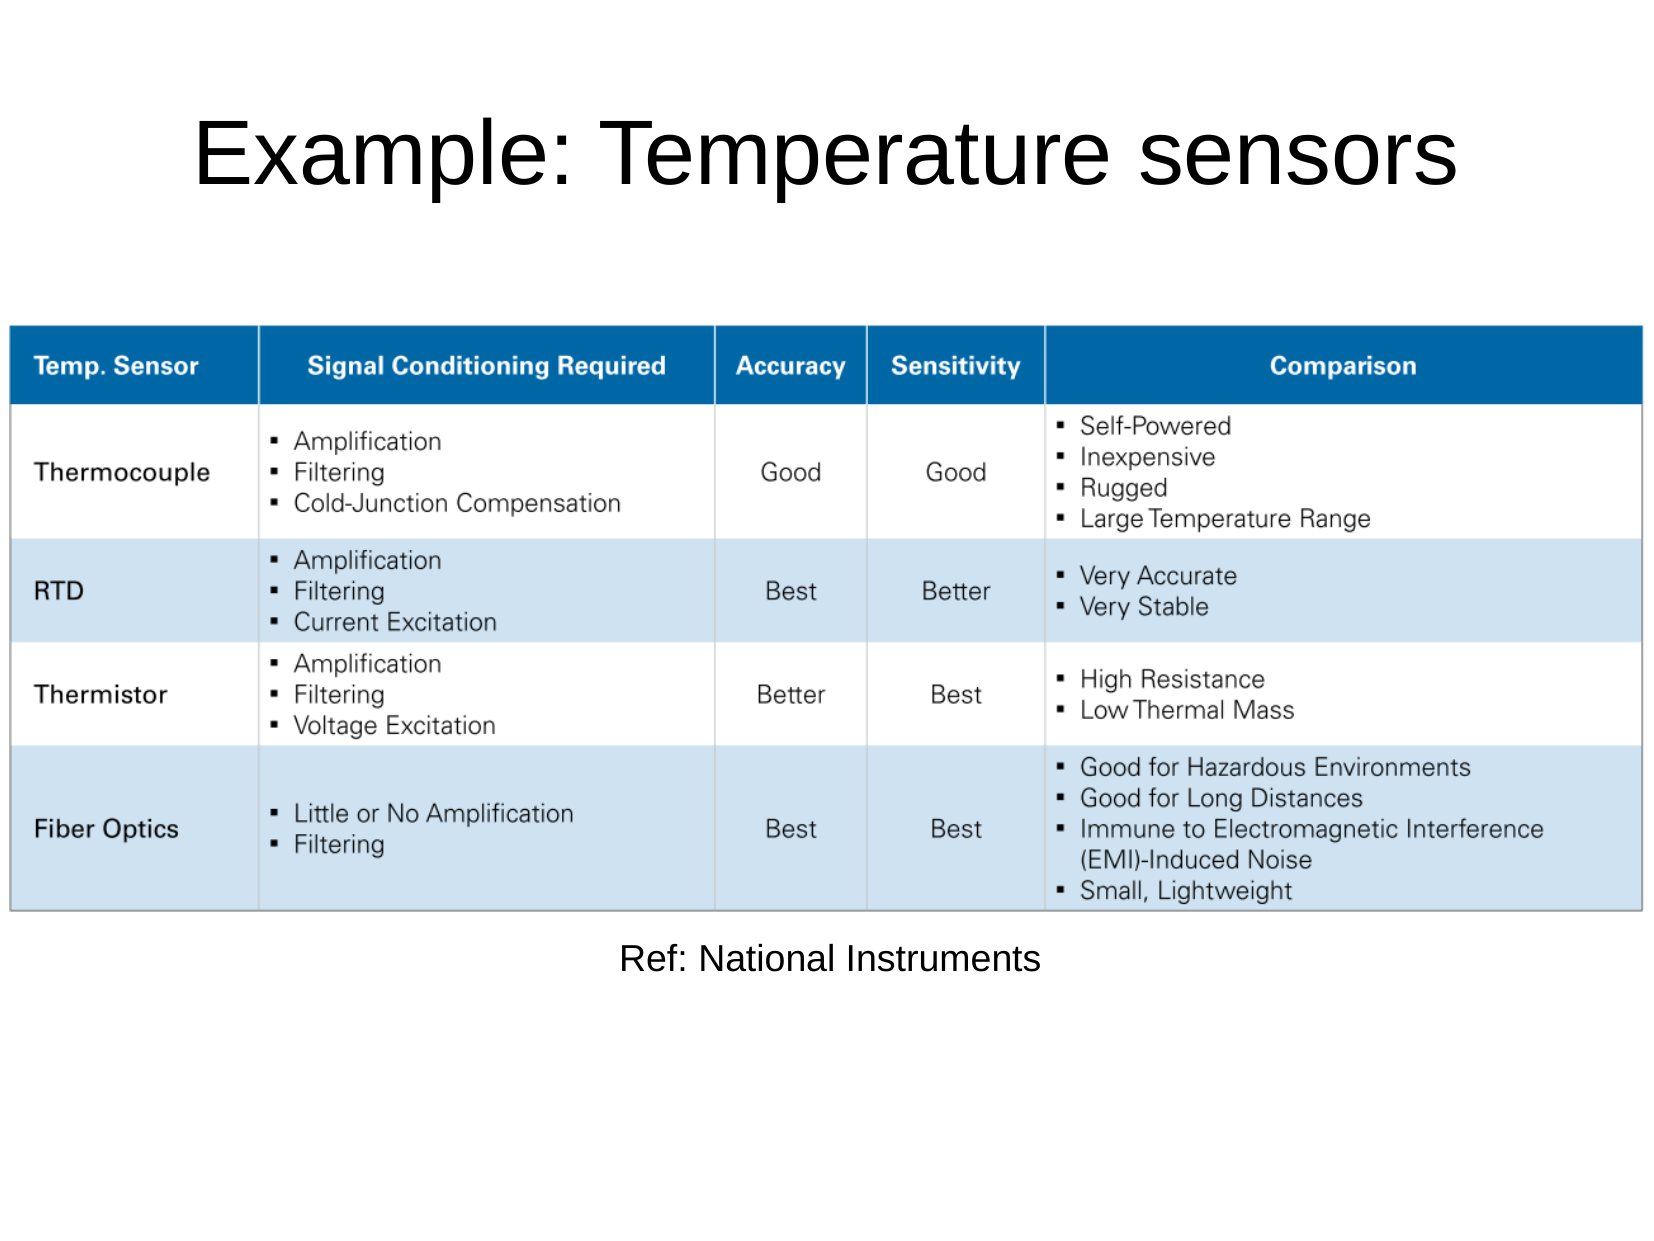

# Example: Temperature sensors
Ref: National Instruments